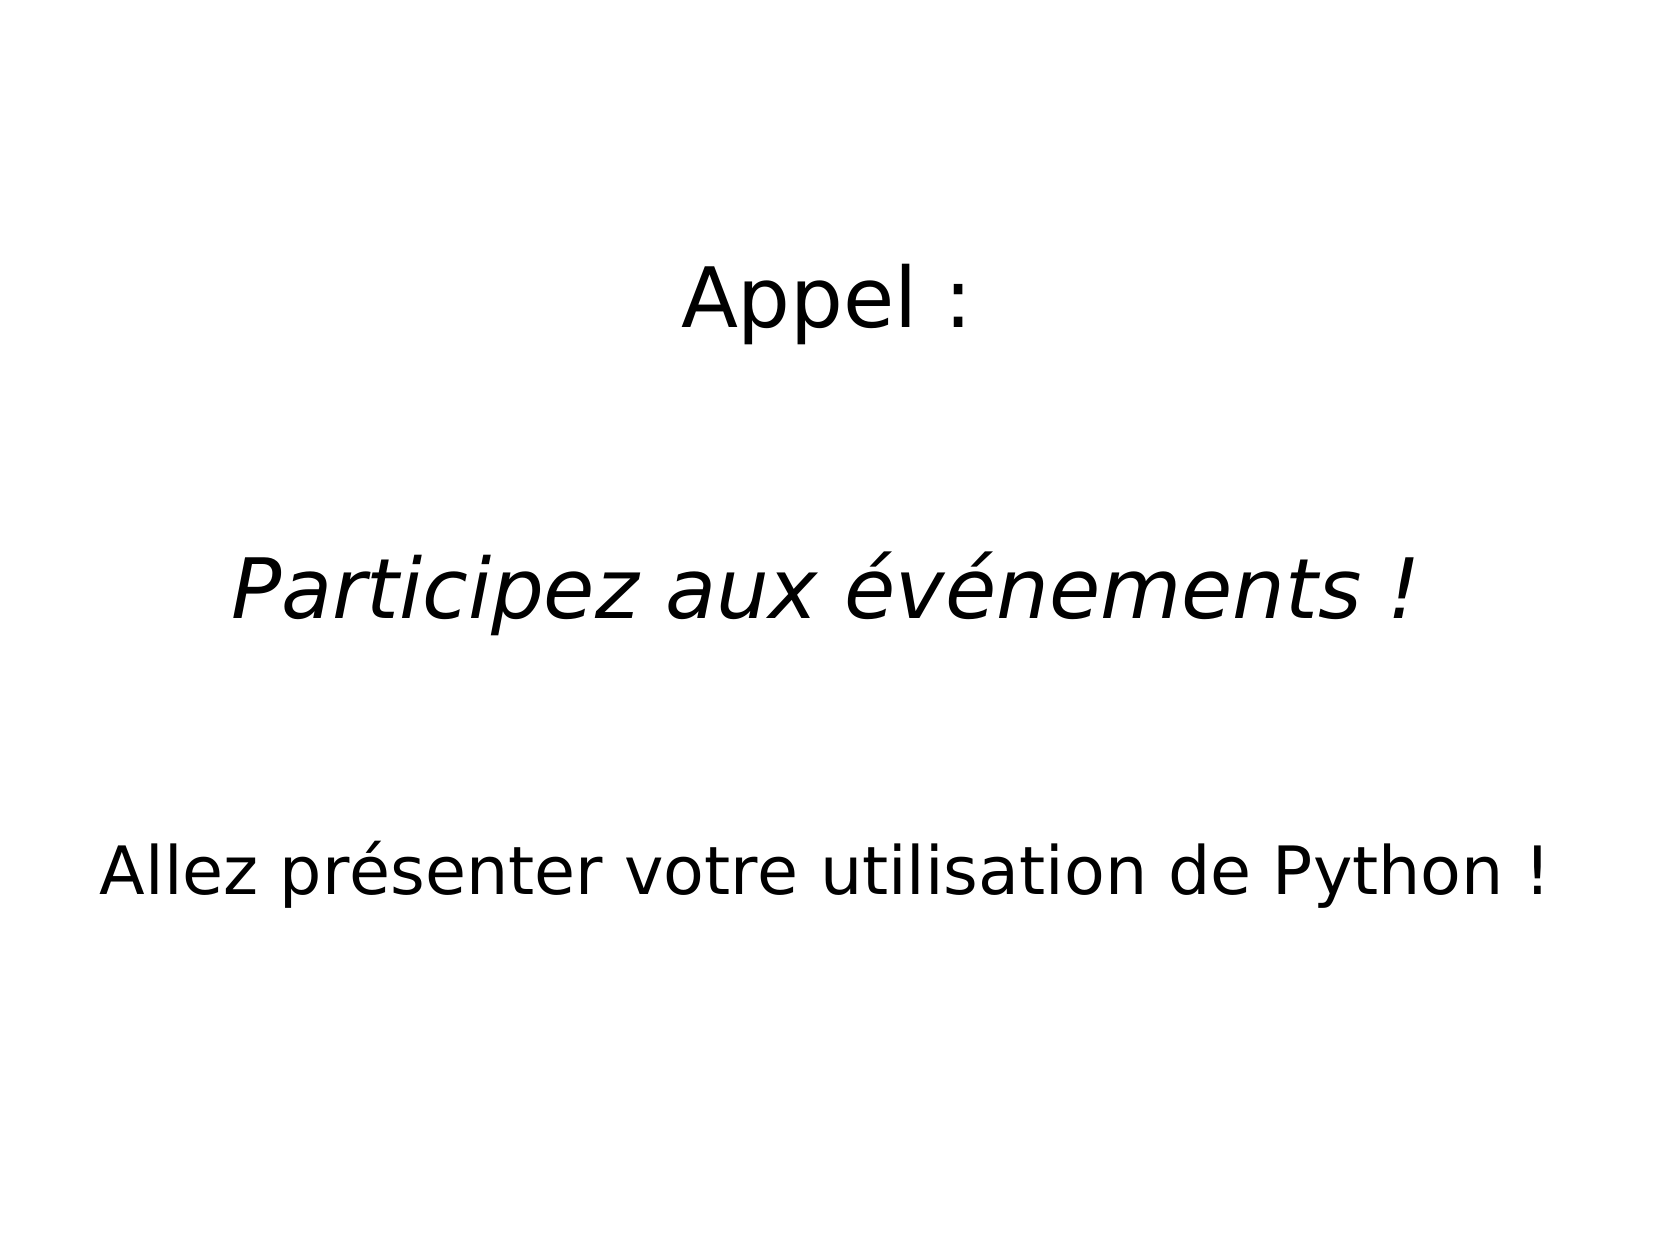

Appel :
Participez aux événements !
Allez présenter votre utilisation de Python !